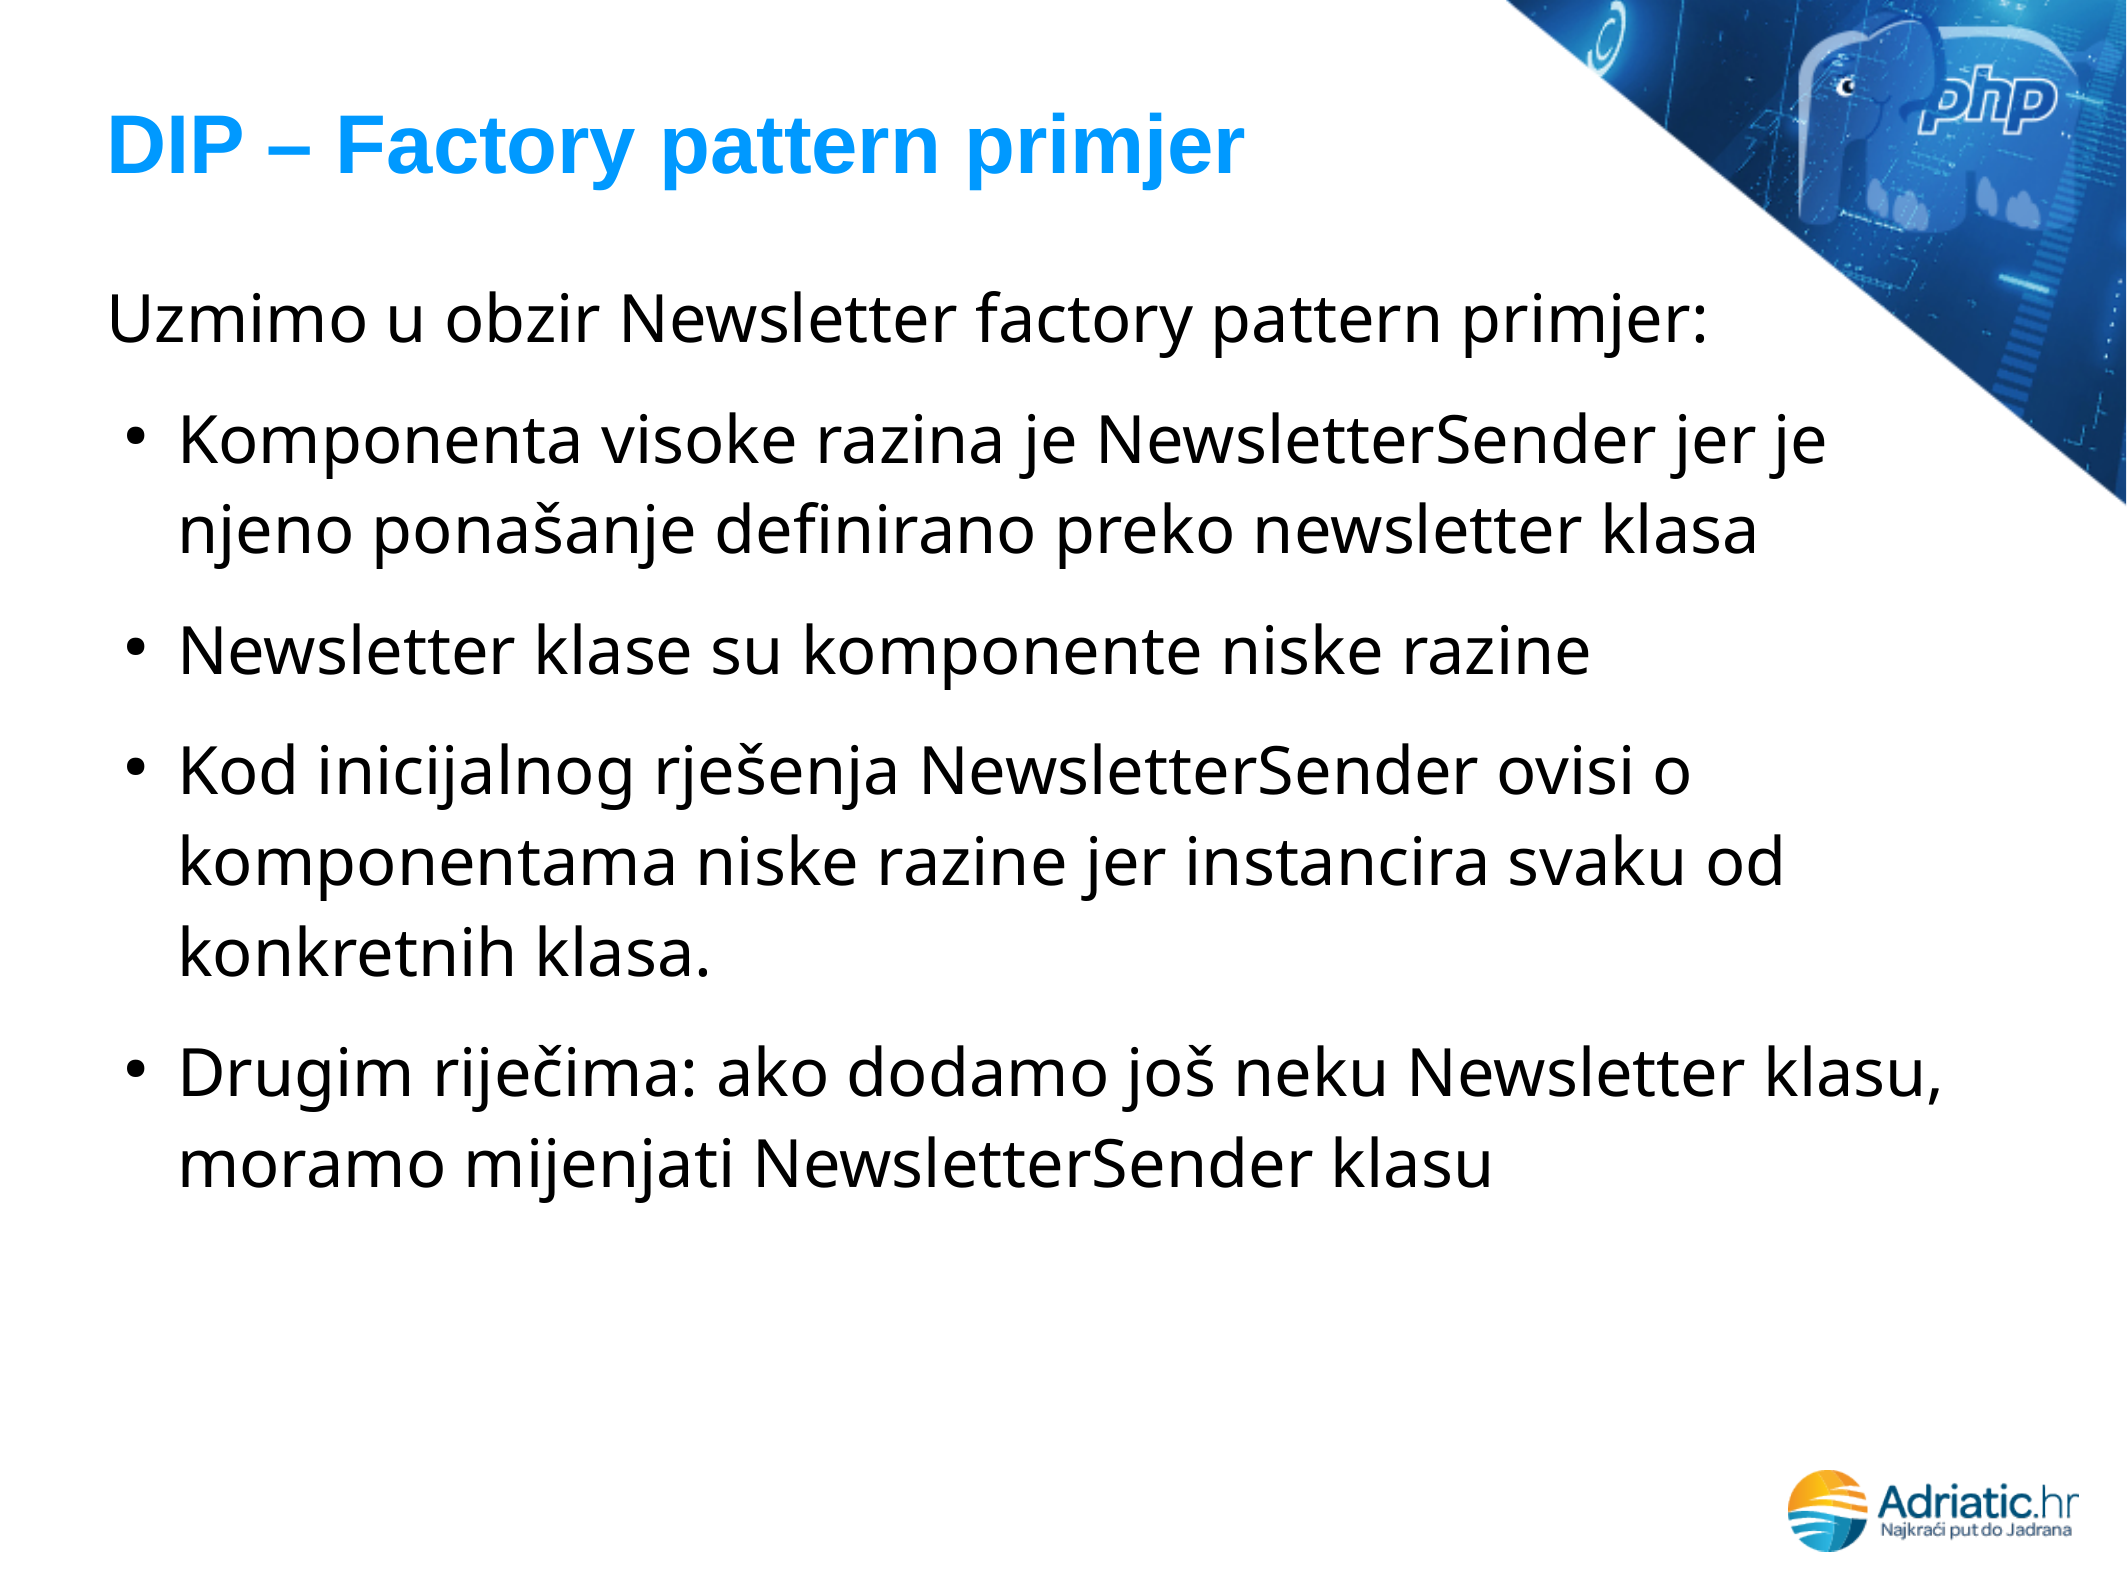

# DIP – Factory pattern primjer
Uzmimo u obzir Newsletter factory pattern primjer:
Komponenta visoke razina je NewsletterSender jer je njeno ponašanje definirano preko newsletter klasa
Newsletter klase su komponente niske razine
Kod inicijalnog rješenja NewsletterSender ovisi o komponentama niske razine jer instancira svaku od konkretnih klasa.
Drugim riječima: ako dodamo još neku Newsletter klasu, moramo mijenjati NewsletterSender klasu